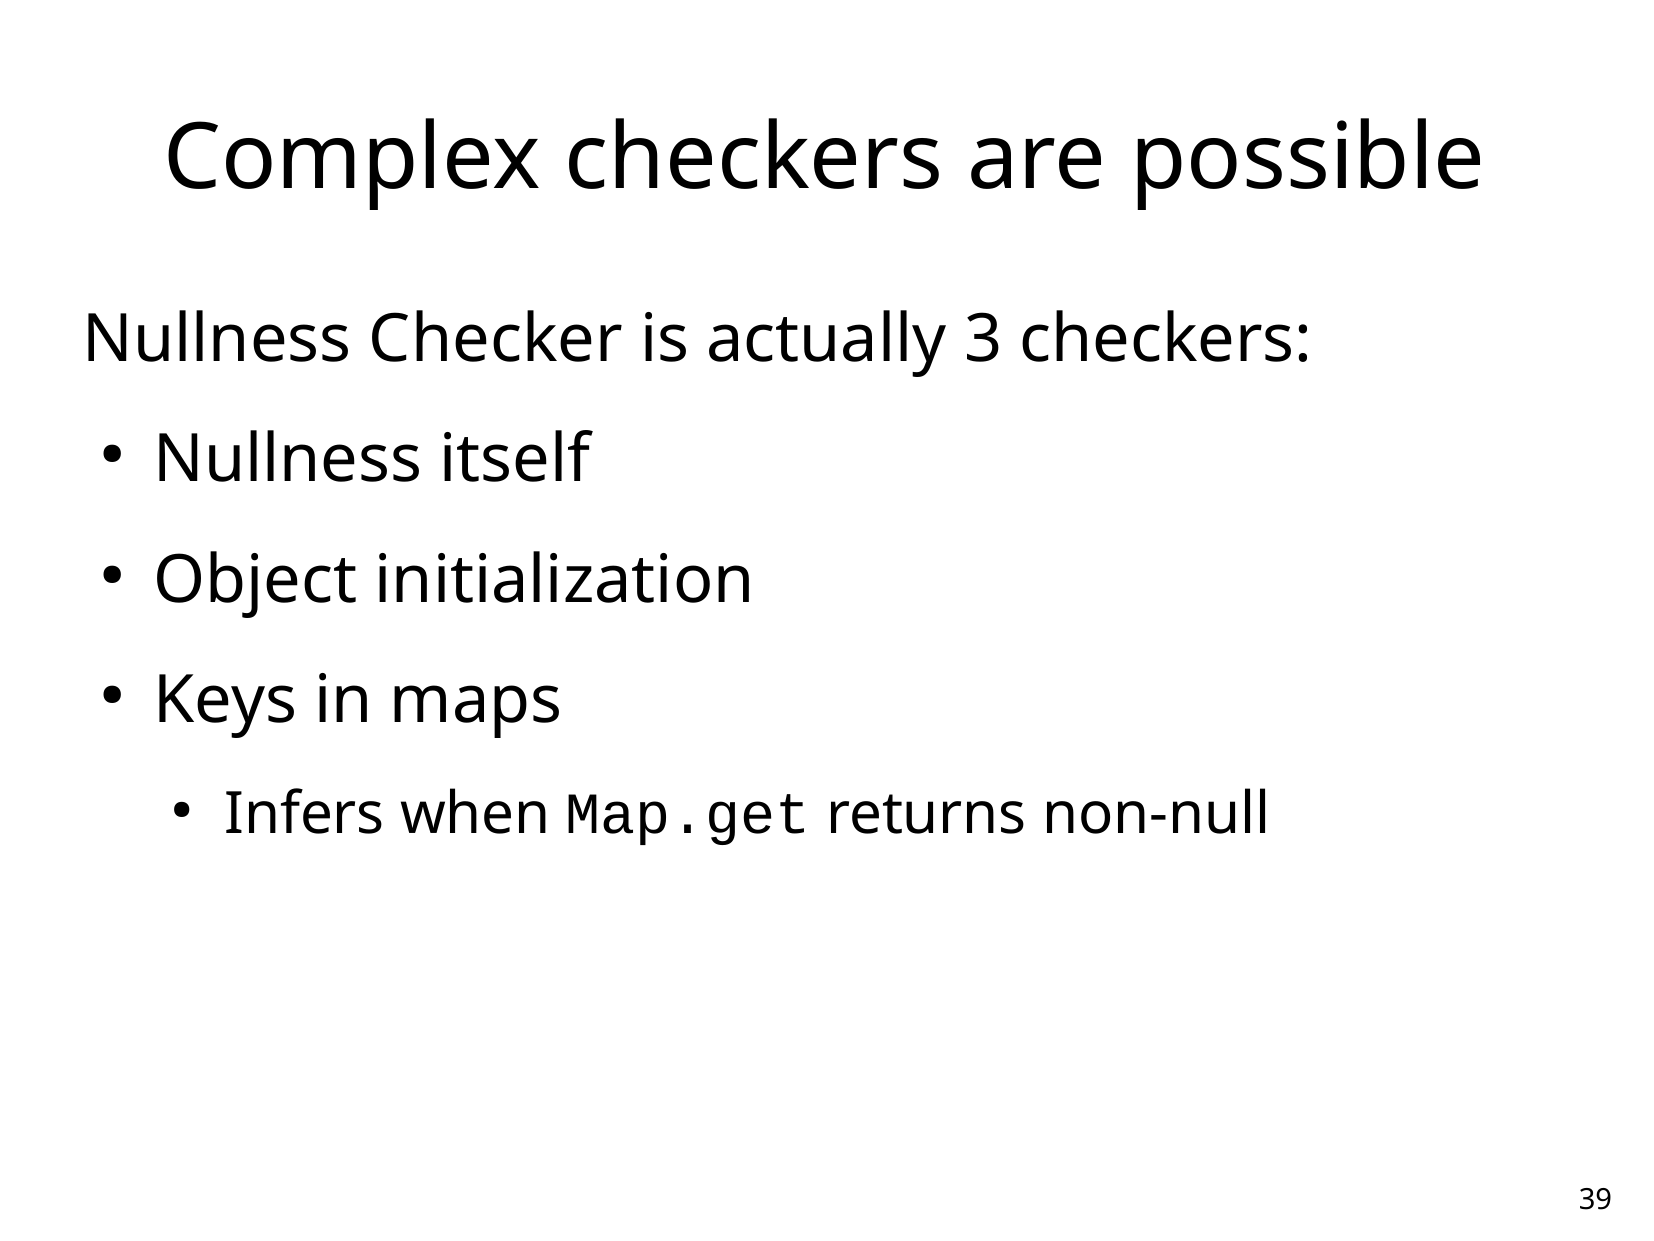

# Complex checkers are possible
Nullness Checker is actually 3 checkers:
Nullness itself
Object initialization
Keys in maps
Infers when Map.get returns non-null
39